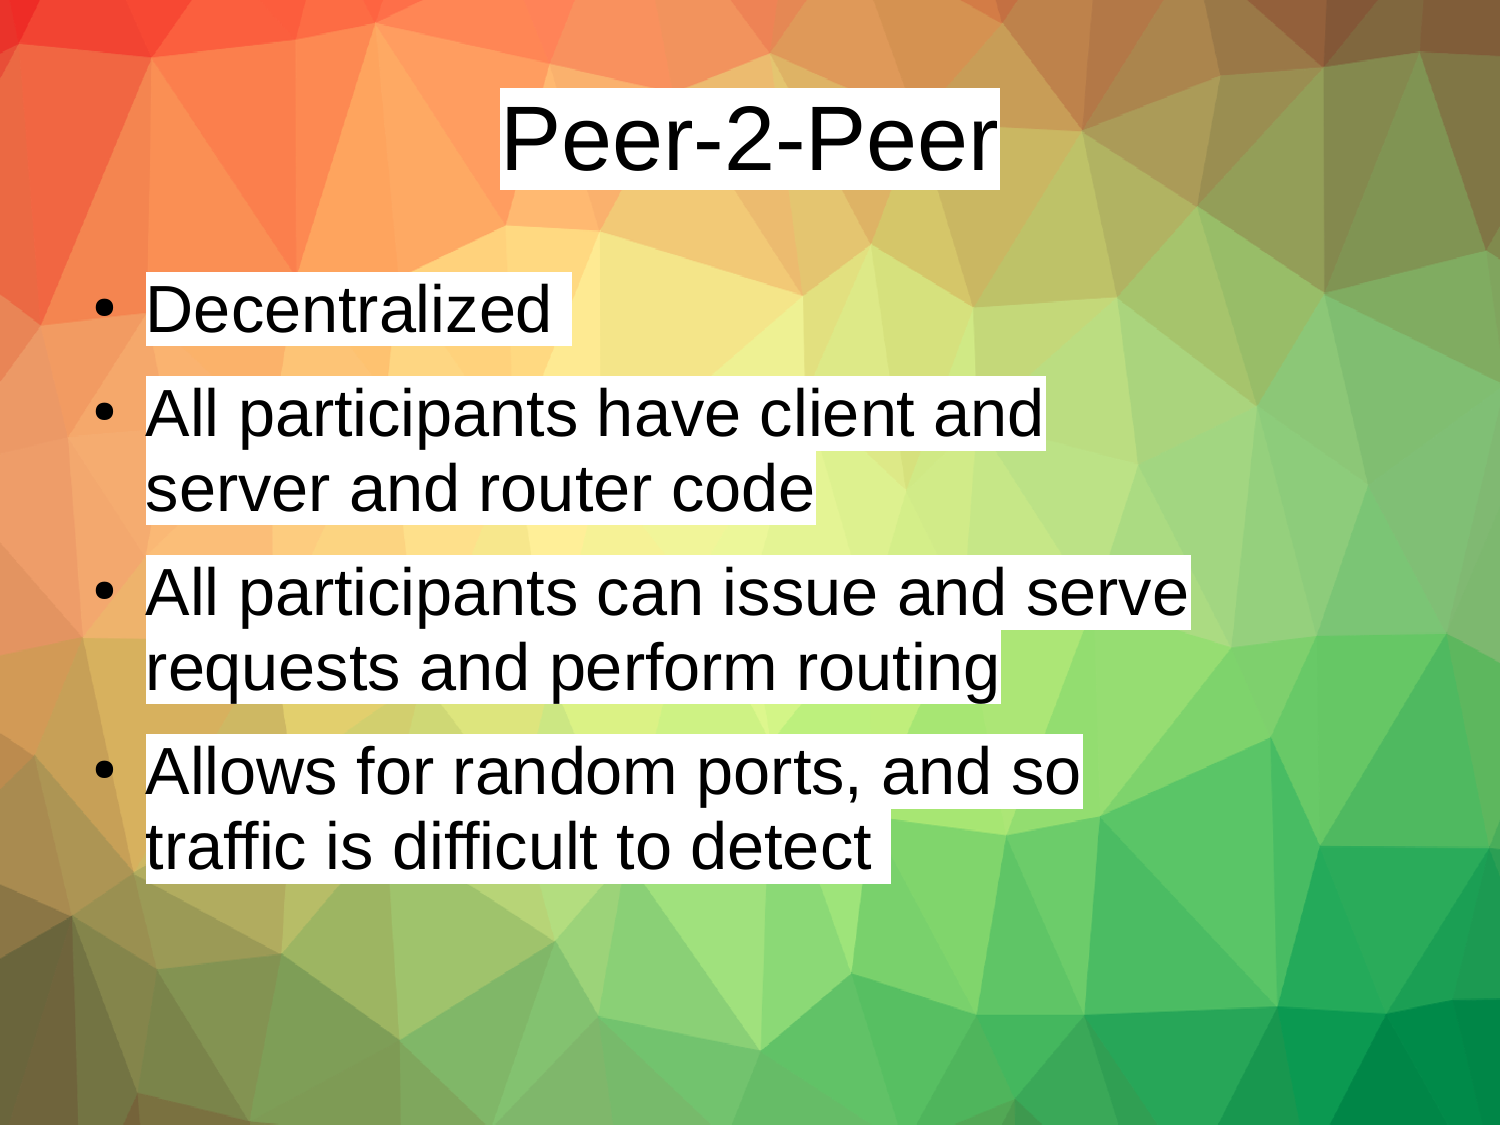

# Peer-2-Peer
Decentralized
All participants have client and server and router code
All participants can issue and serve requests and perform routing
Allows for random ports, and so traffic is difficult to detect